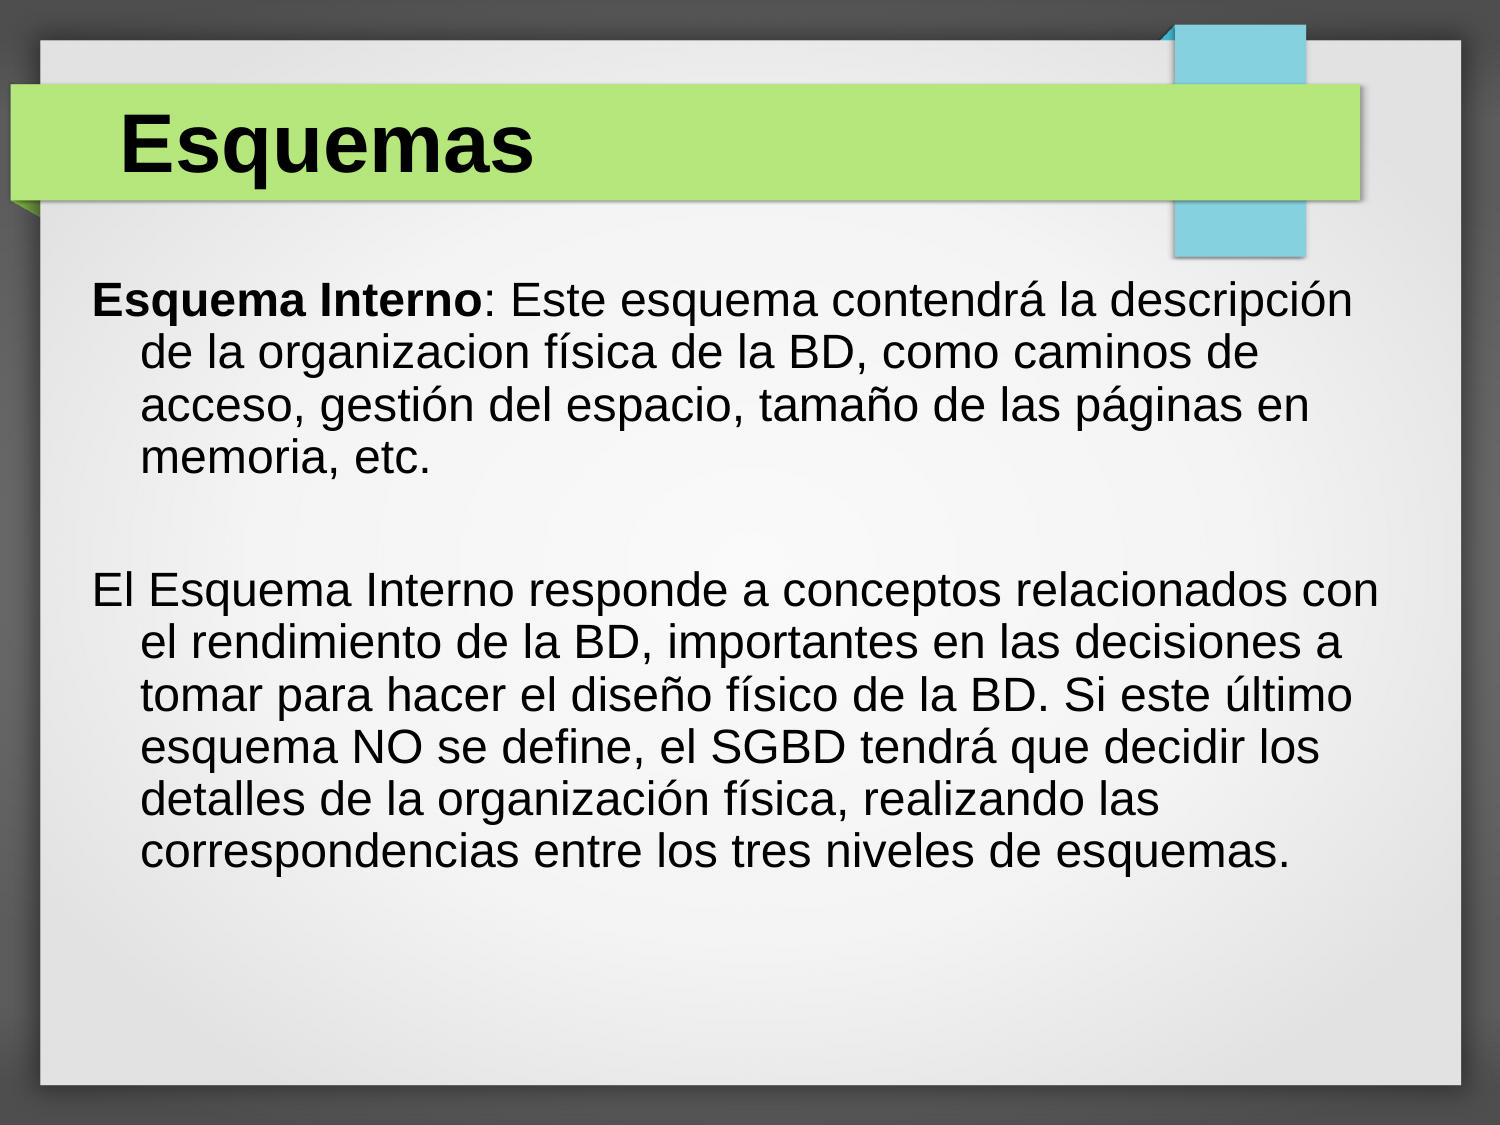

# Esquemas
Esquema Interno: Este esquema contendrá la descripción de la organizacion física de la BD, como caminos de acceso, gestión del espacio, tamaño de las páginas en memoria, etc.
El Esquema Interno responde a conceptos relacionados con el rendimiento de la BD, importantes en las decisiones a tomar para hacer el diseño físico de la BD. Si este último esquema NO se define, el SGBD tendrá que decidir los detalles de la organización física, realizando las correspondencias entre los tres niveles de esquemas.